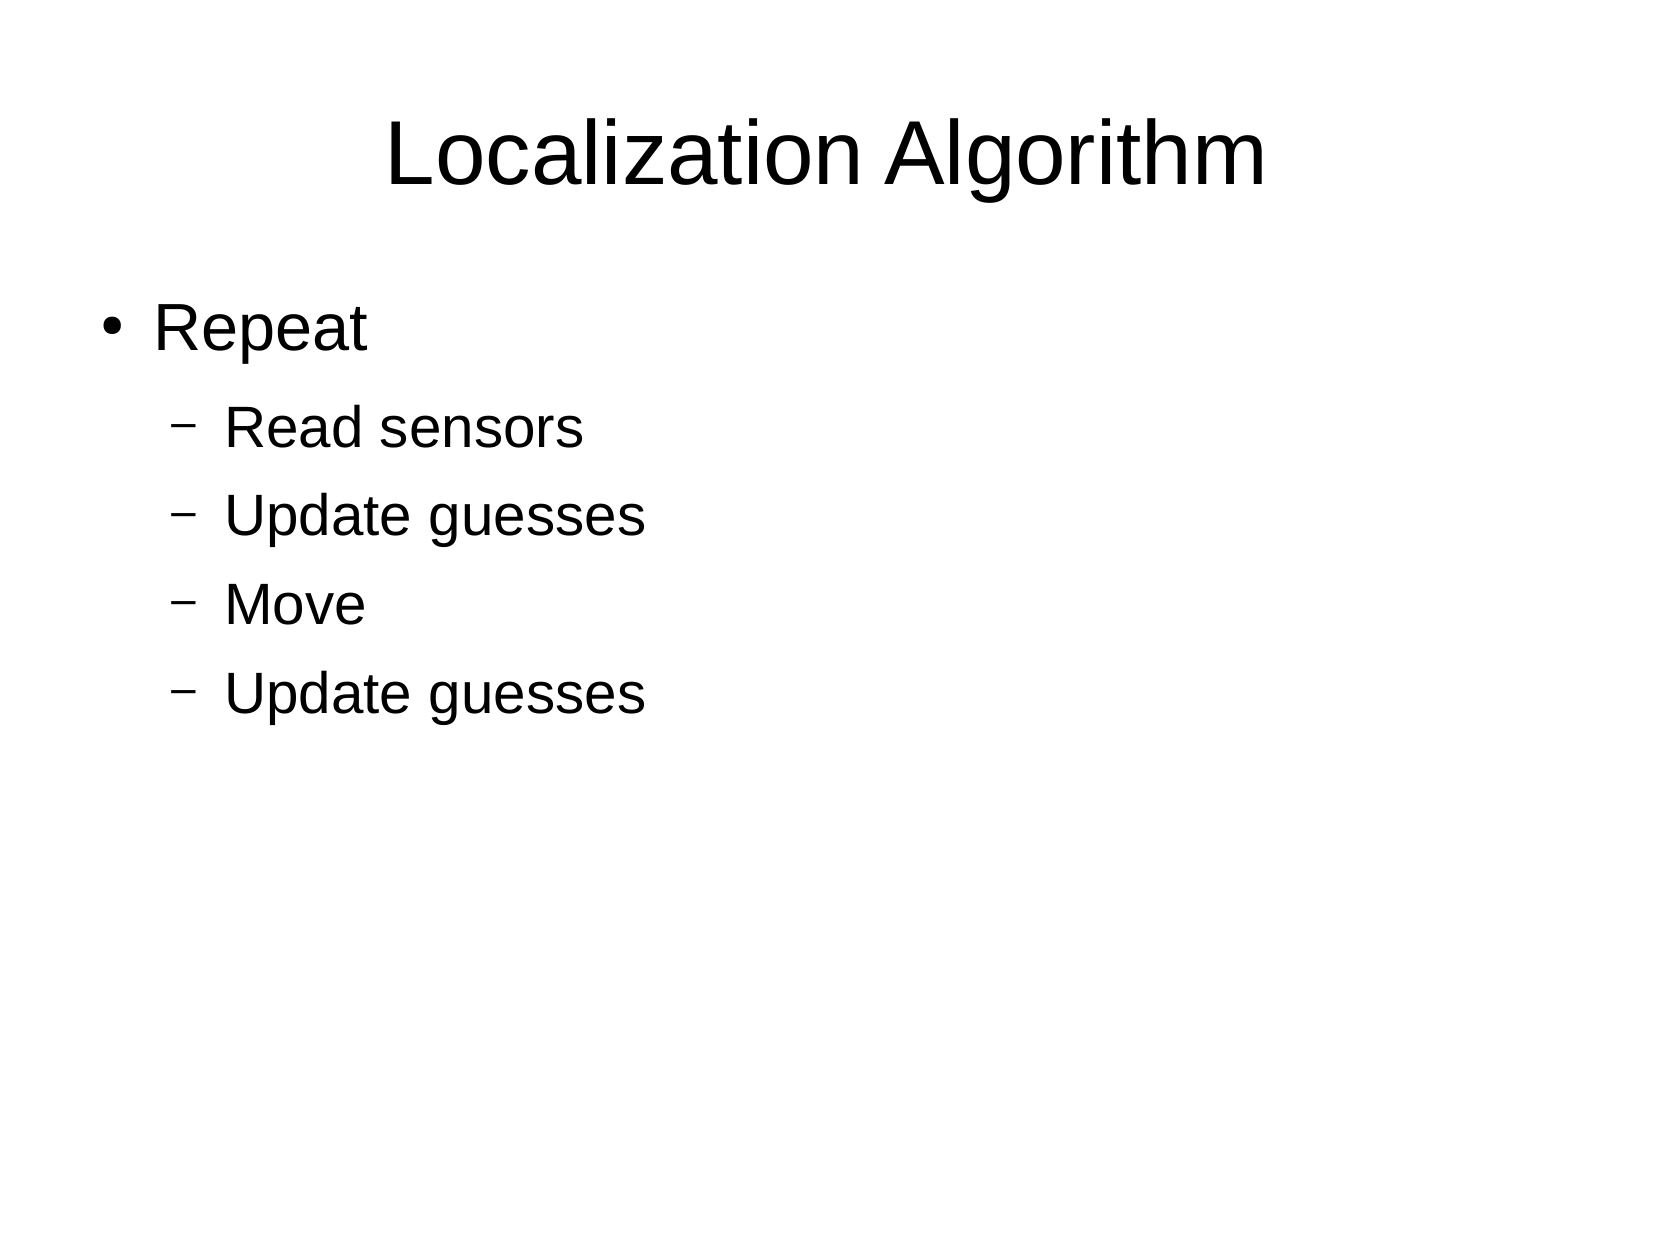

# Localization Algorithm
Repeat
Read sensors
Update guesses
Move
Update guesses